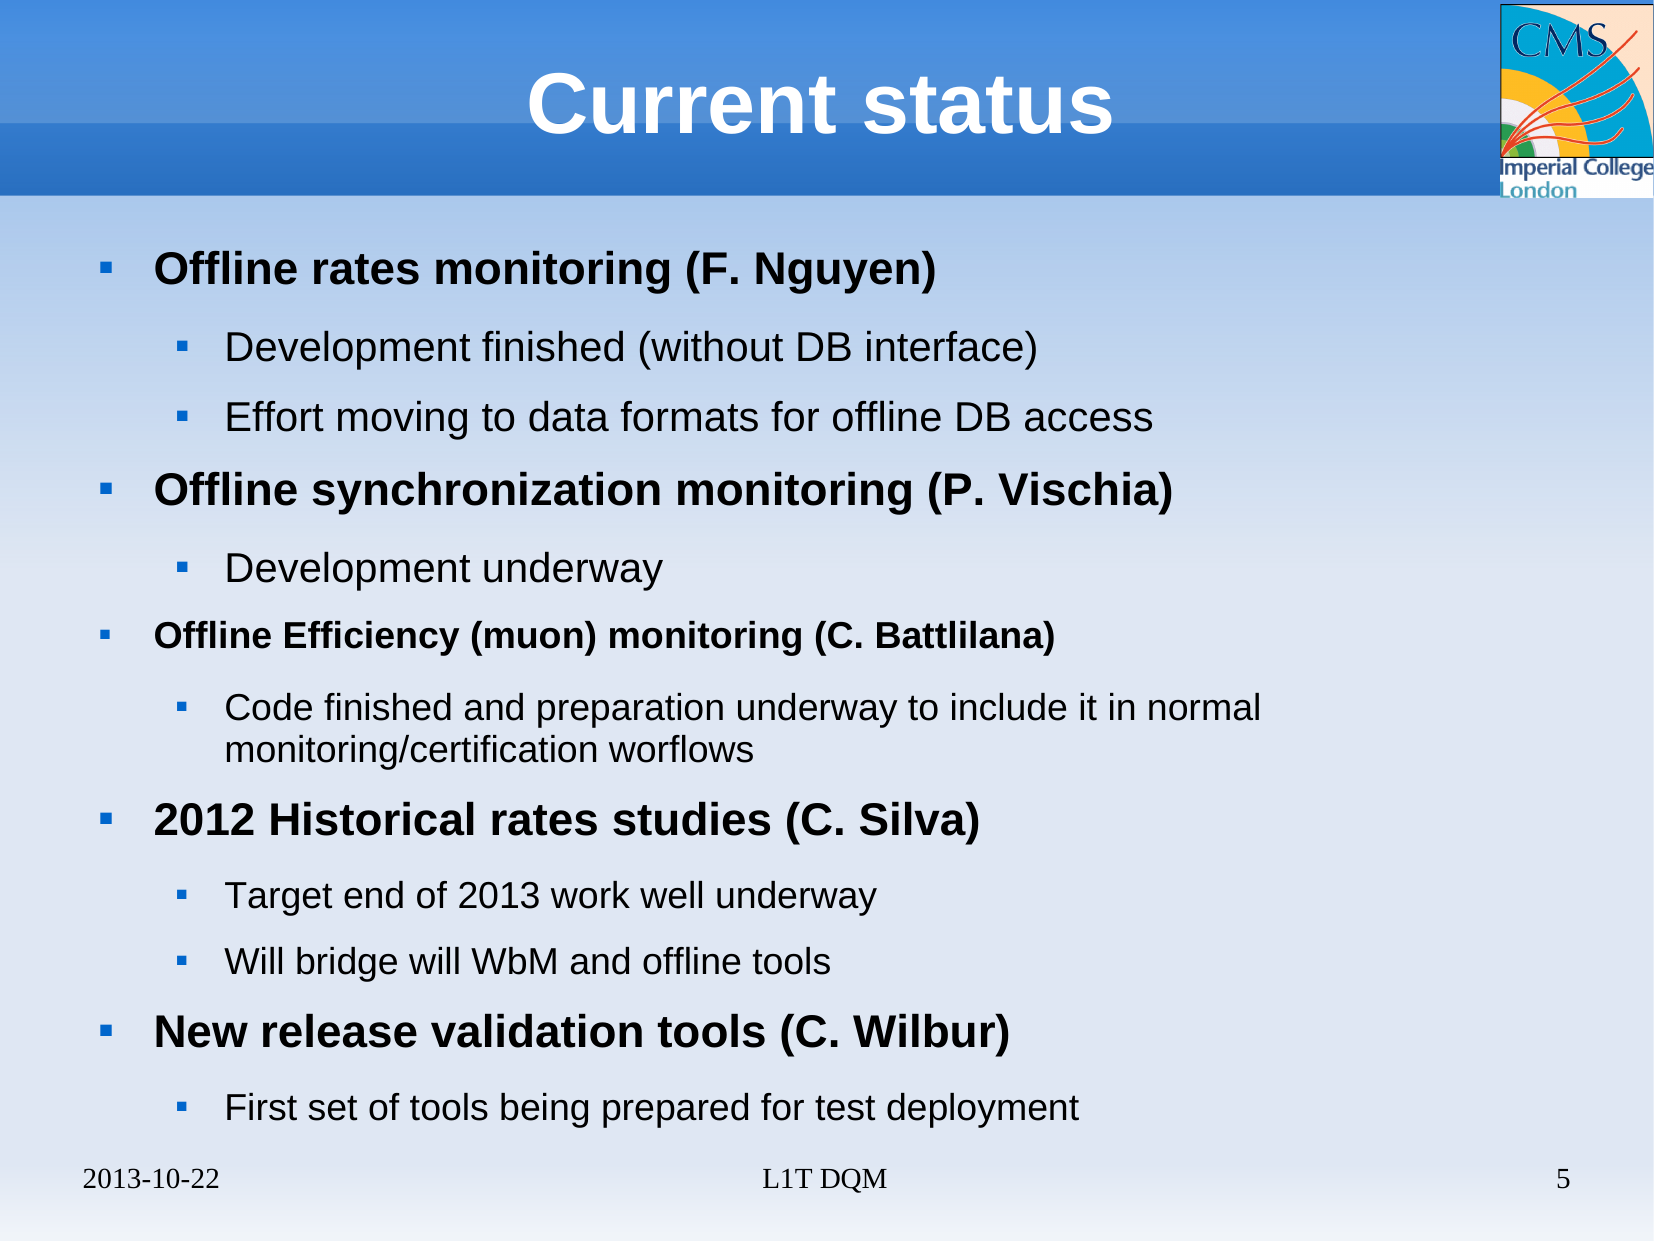

# Current status
Offline rates monitoring (F. Nguyen)
Development finished (without DB interface)
Effort moving to data formats for offline DB access
Offline synchronization monitoring (P. Vischia)
Development underway
Offline Efficiency (muon) monitoring (C. Battlilana)
Code finished and preparation underway to include it in normal monitoring/certification worflows
2012 Historical rates studies (C. Silva)
Target end of 2013 work well underway
Will bridge will WbM and offline tools
New release validation tools (C. Wilbur)
First set of tools being prepared for test deployment
2013-10-22
L1T DQM
5